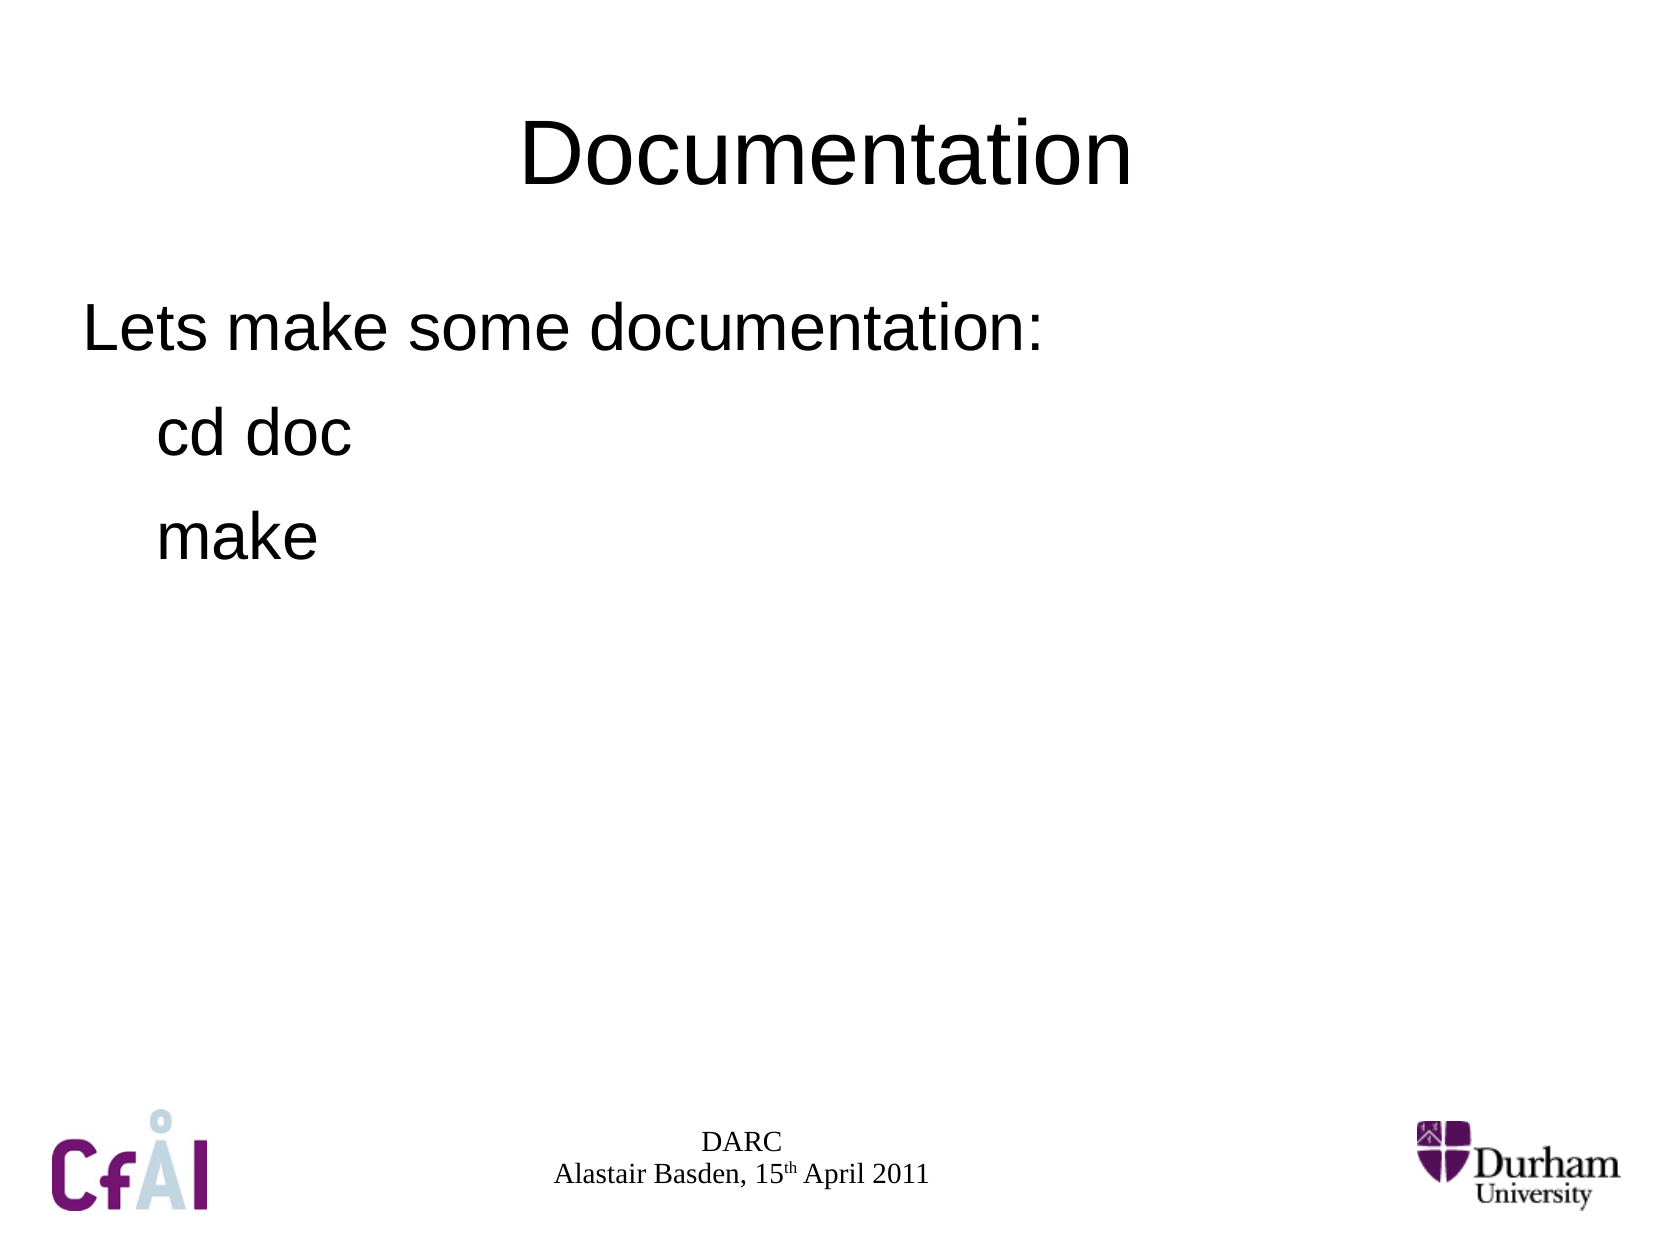

# Documentation
Lets make some documentation:
	cd doc
	make